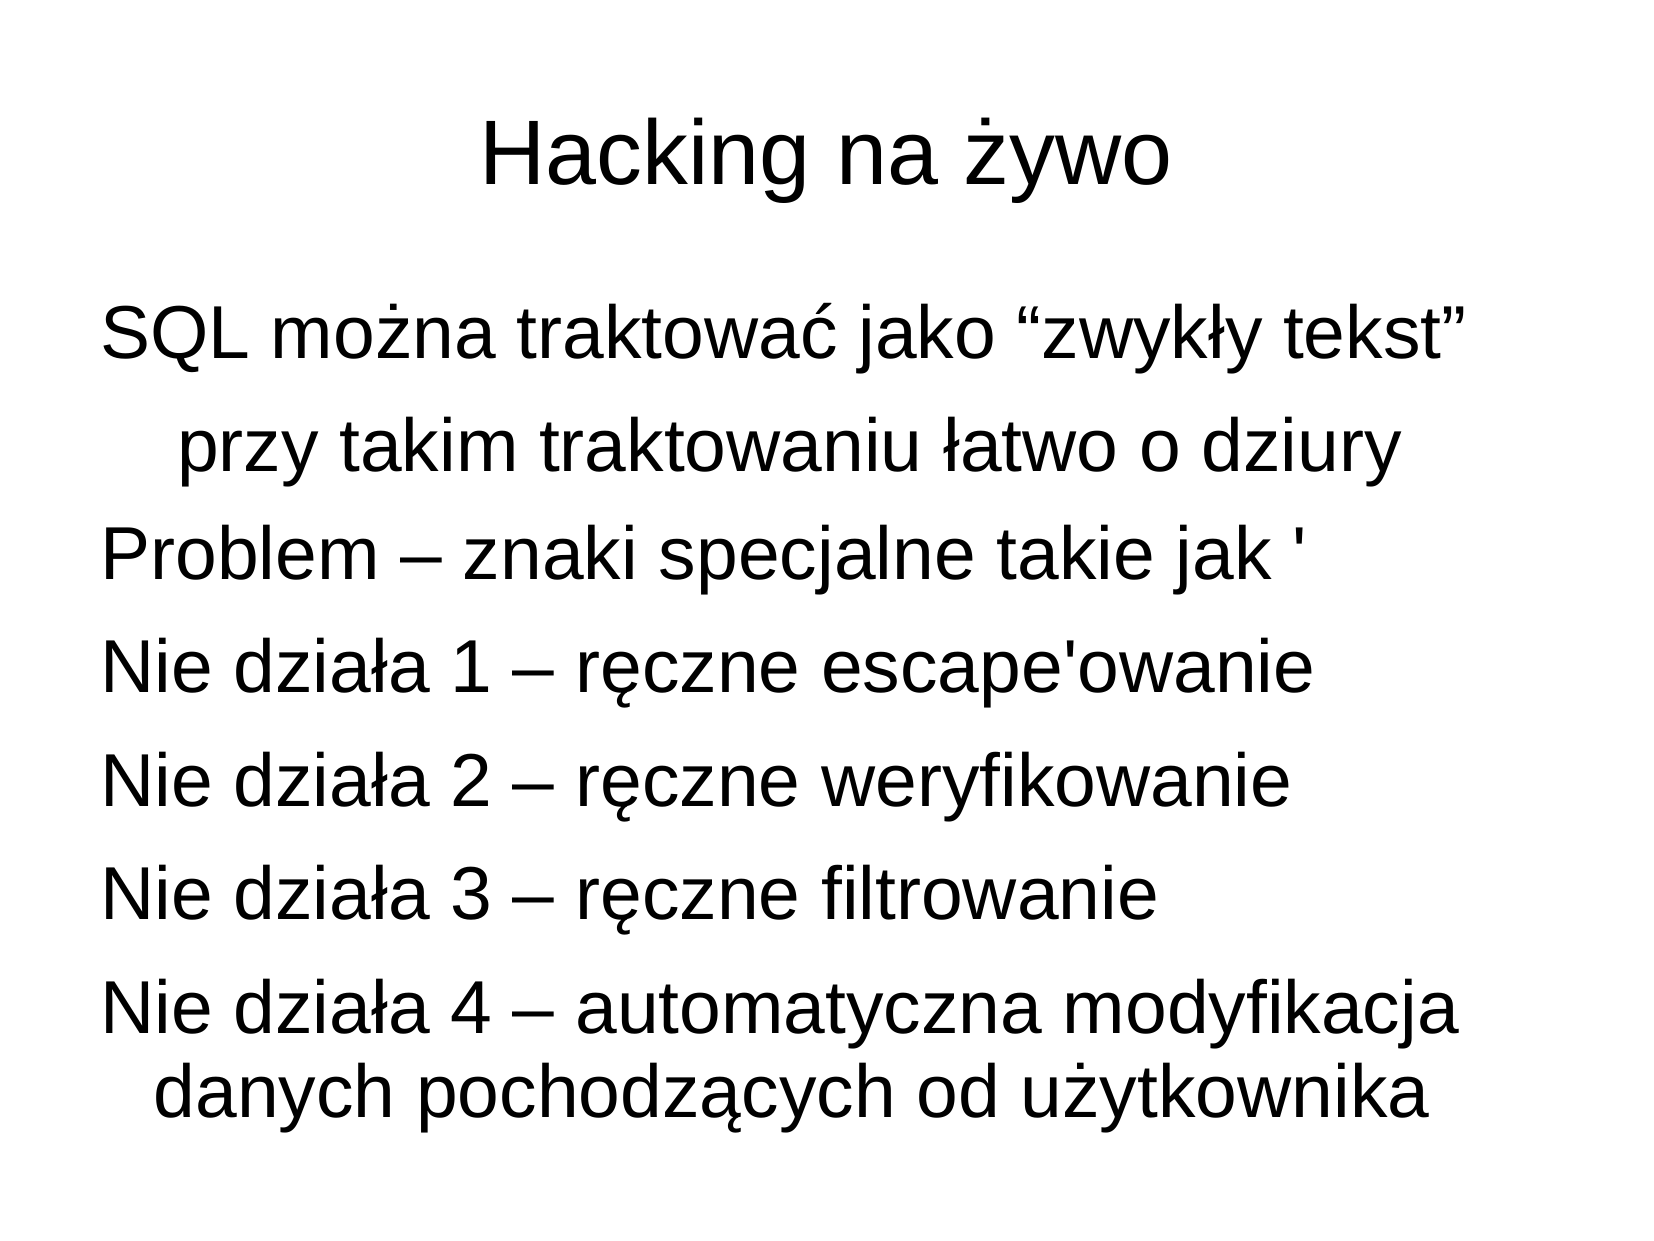

# Hacking na żywo
SQL można traktować jako “zwykły tekst”
przy takim traktowaniu łatwo o dziury
Problem – znaki specjalne takie jak '
Nie działa 1 – ręczne escape'owanie
Nie działa 2 – ręczne weryfikowanie
Nie działa 3 – ręczne filtrowanie
Nie działa 4 – automatyczna modyfikacja danych pochodzących od użytkownika